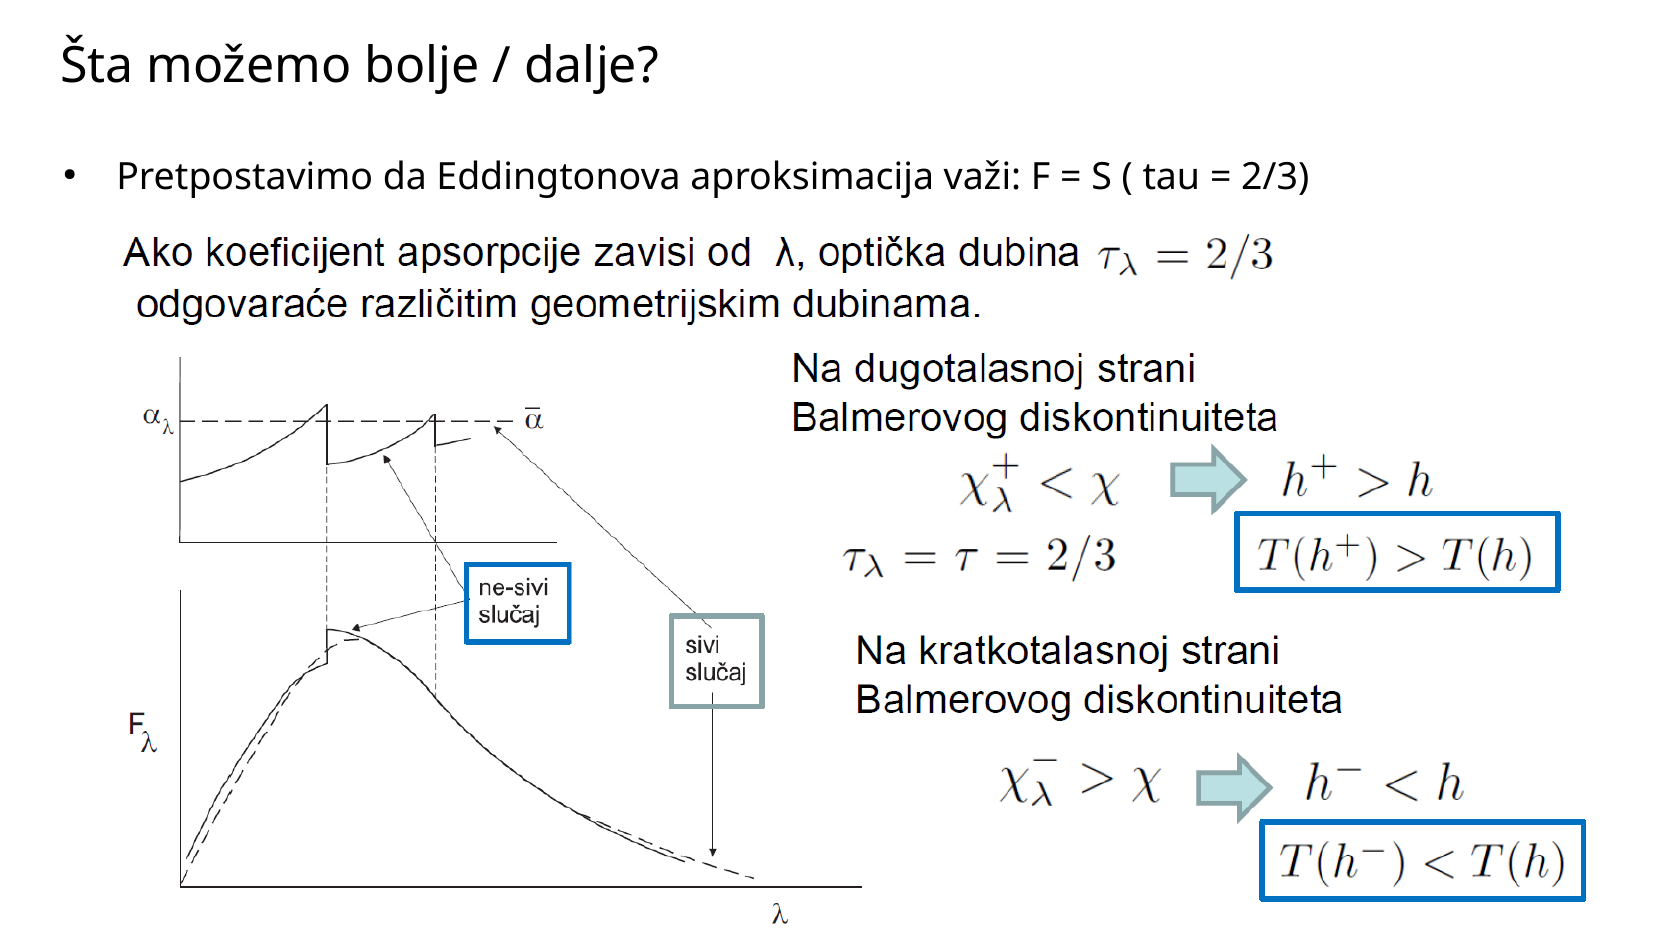

# Šta možemo bolje / dalje?
Pretpostavimo da Eddingtonova aproksimacija važi: F = S ( tau = 2/3)